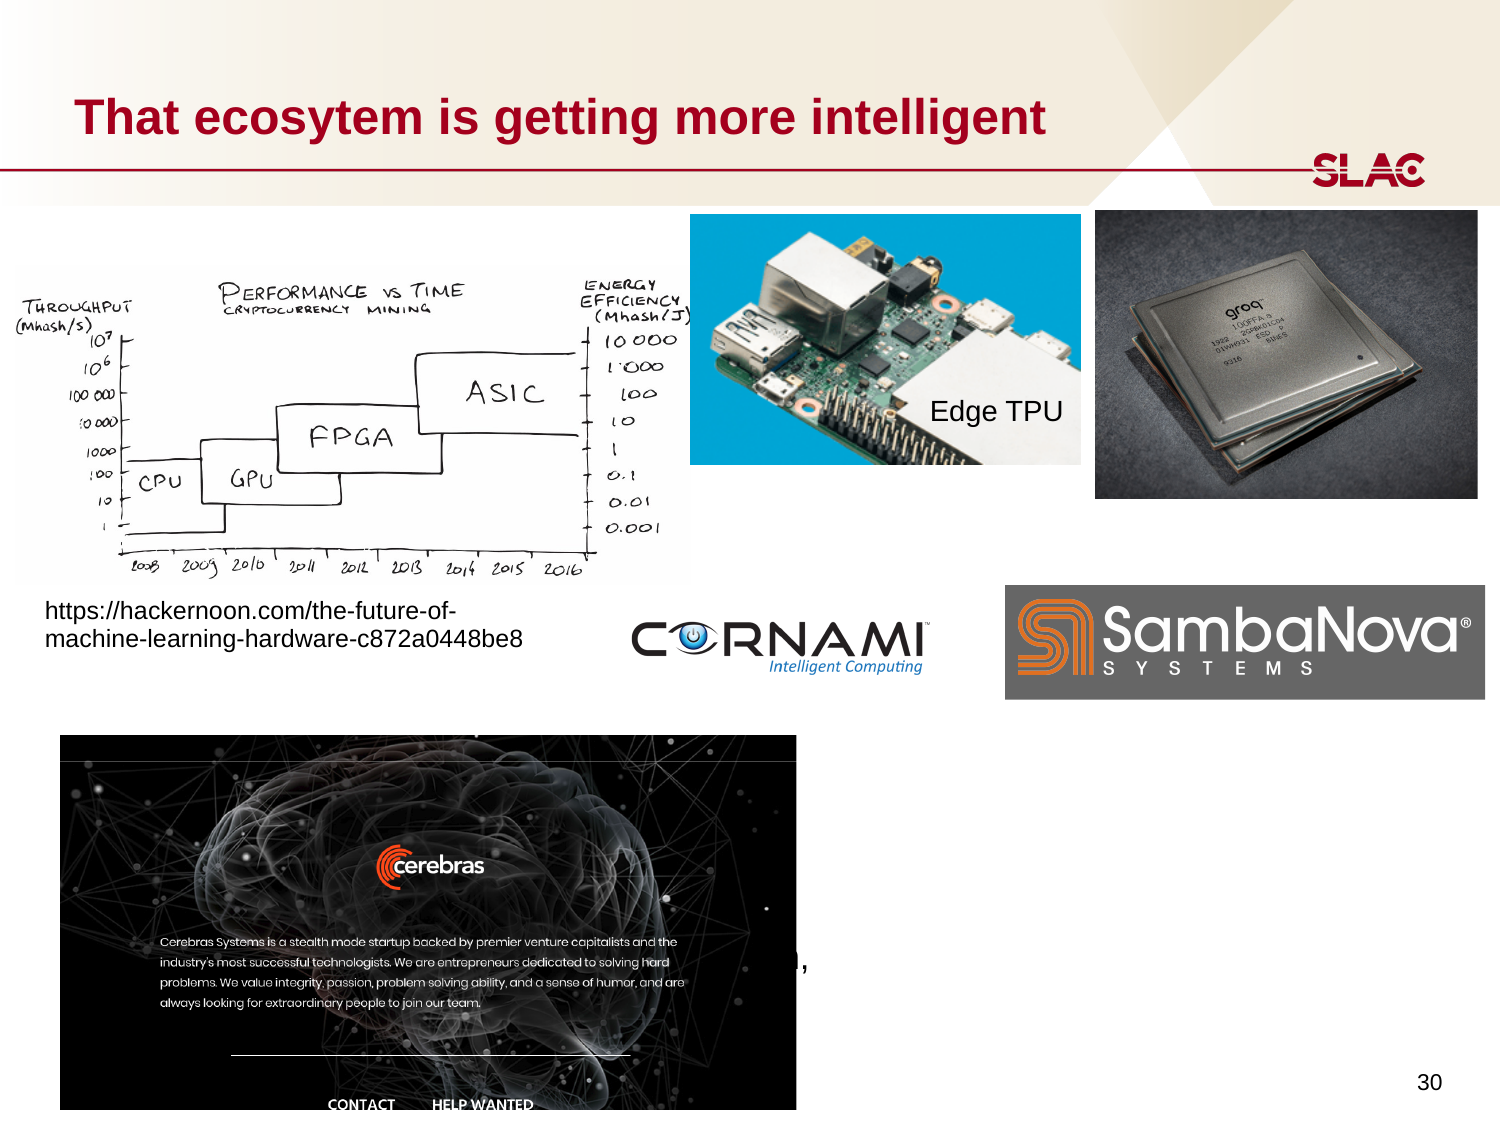

# That ecosytem is getting more intelligent
Edge TPU
Spectrogram of CookieBox
https://hackernoon.com/the-future-of-machine-learning-hardware-c872a0448be8
Each channel is treated in parallel then 2x combined
2x channels are chosen by physical system, exploit angular correlations
PCIe to KCU1500 for final combination